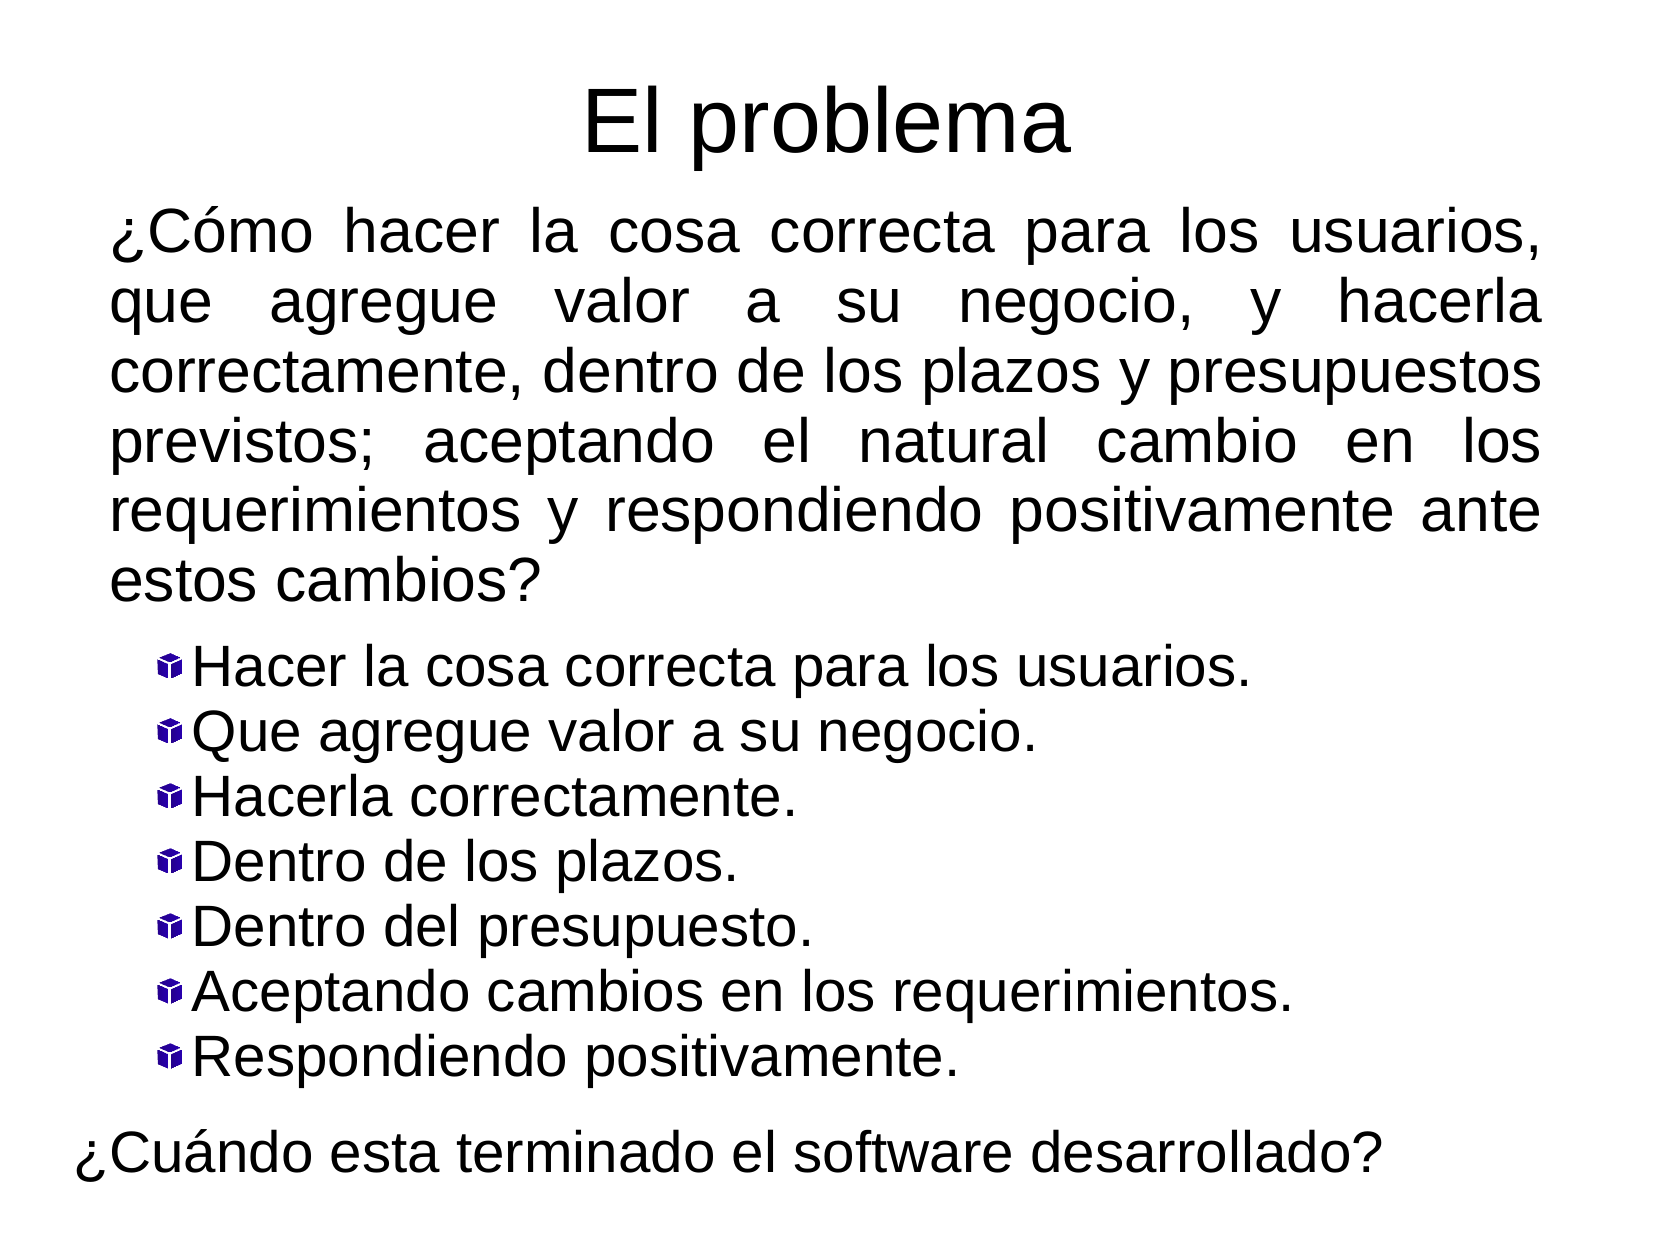

# El problema
¿Cómo hacer la cosa correcta para los usuarios, que agregue valor a su negocio, y hacerla correctamente, dentro de los plazos y presupuestos previstos; aceptando el natural cambio en los requerimientos y respondiendo positivamente ante estos cambios?
Hacer la cosa correcta para los usuarios.
Que agregue valor a su negocio.
Hacerla correctamente.
Dentro de los plazos.
Dentro del presupuesto.
Aceptando cambios en los requerimientos.
Respondiendo positivamente.
¿Cuándo esta terminado el software desarrollado?